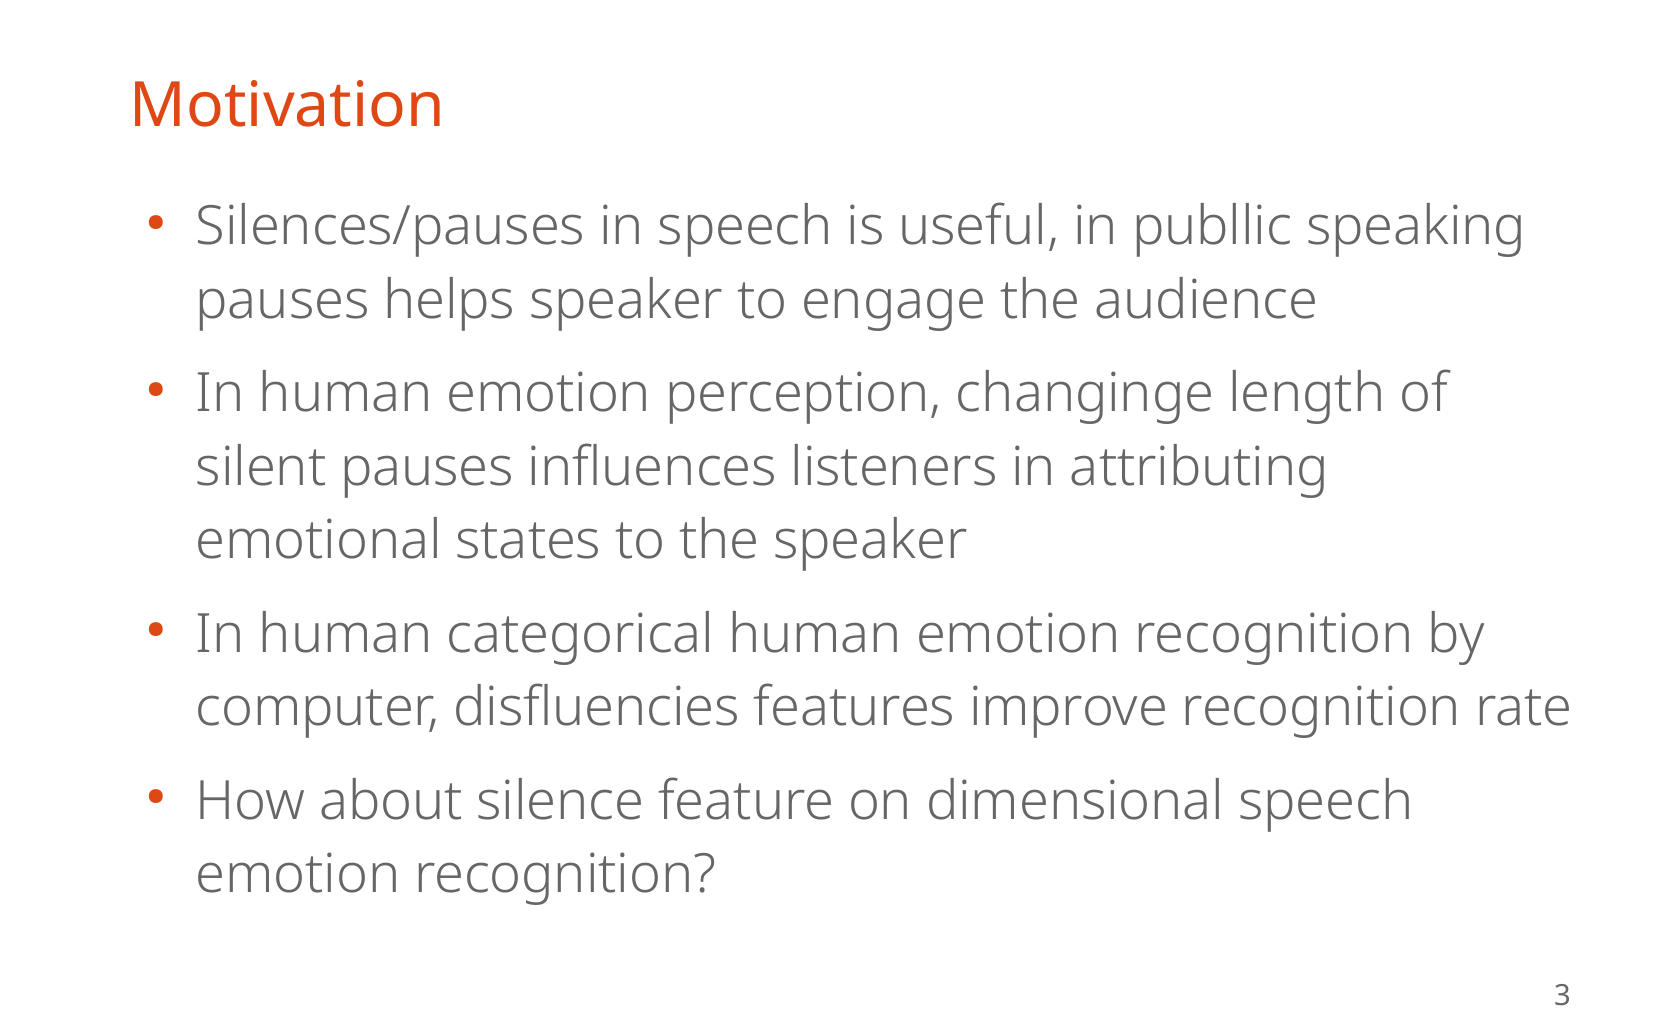

# Motivation
Silences/pauses in speech is useful, in publlic speaking pauses helps speaker to engage the audience
In human emotion perception, changinge length of silent pauses influences listeners in attributing emotional states to the speaker
In human categorical human emotion recognition by computer, disfluencies features improve recognition rate
How about silence feature on dimensional speech emotion recognition?
3